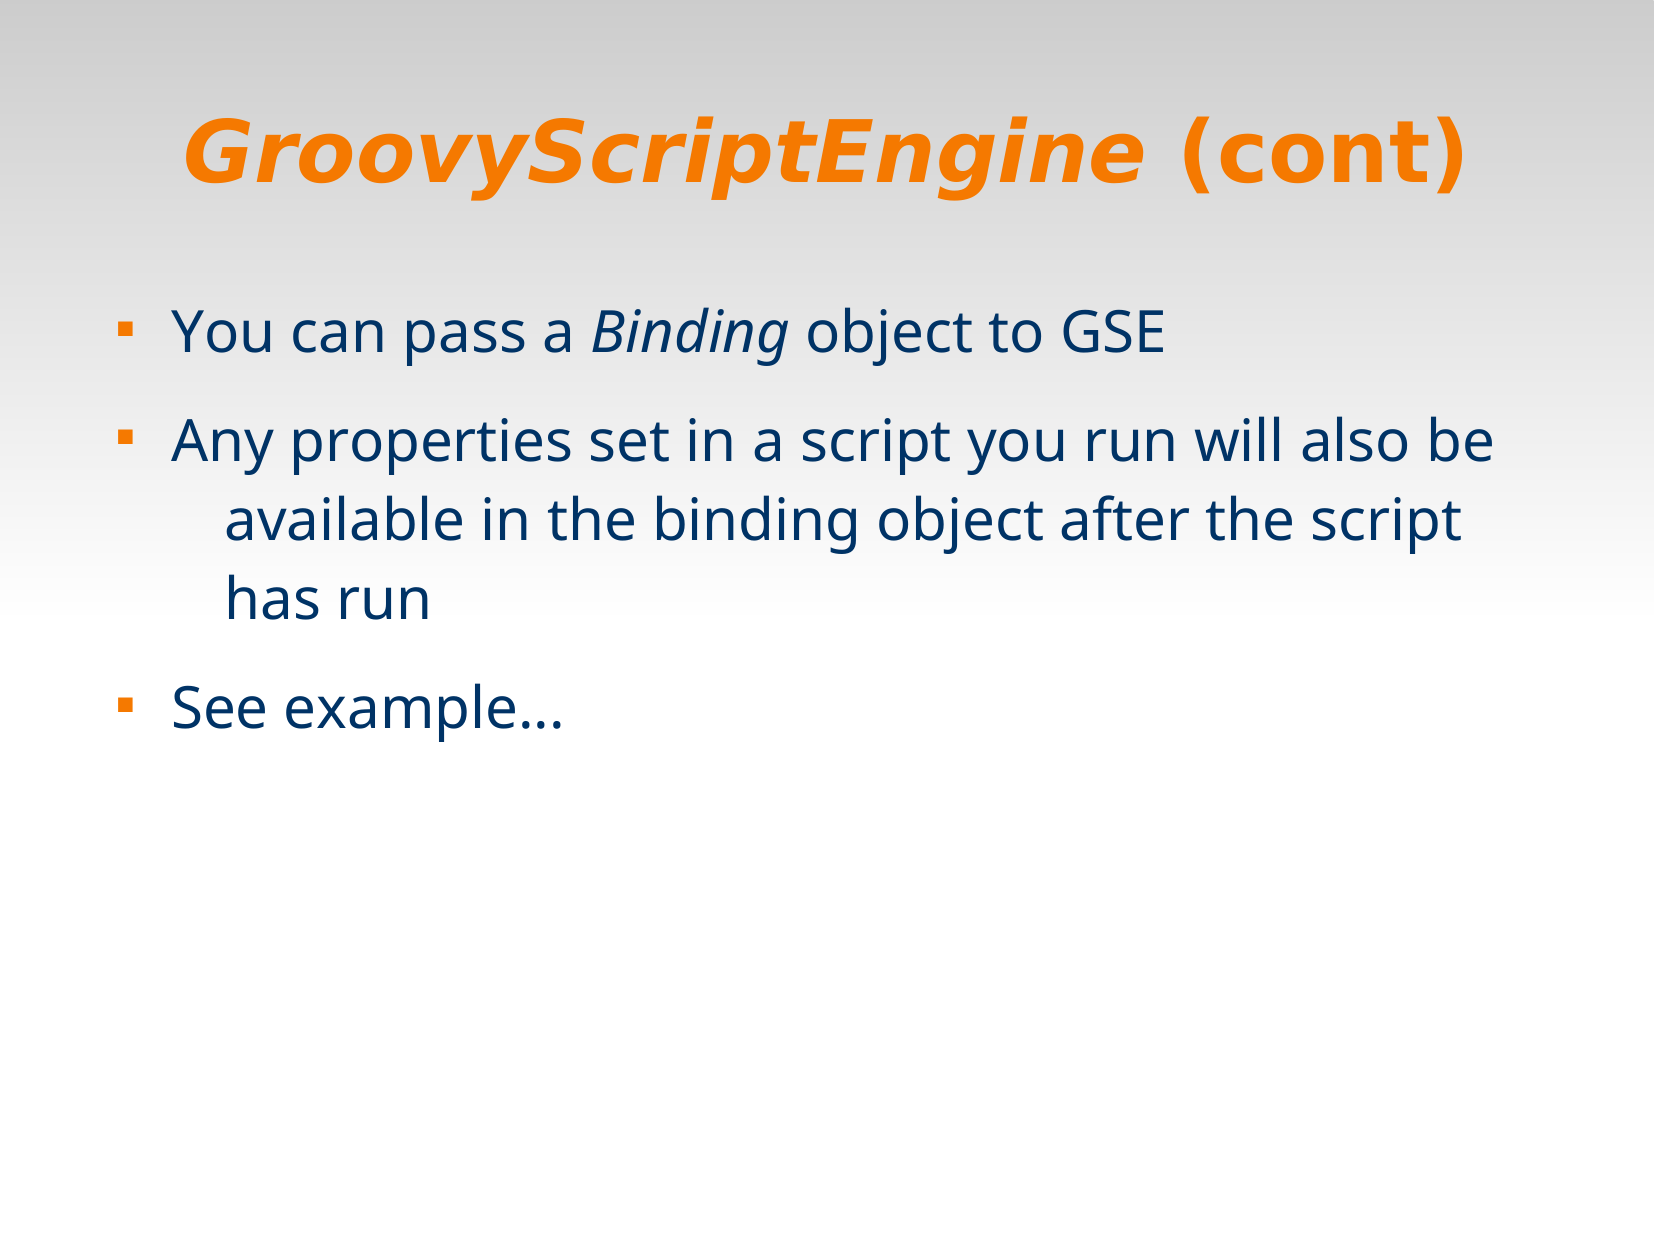

# GroovyScriptEngine (cont)
You can pass a Binding object to GSE
Any properties set in a script you run will also be available in the binding object after the script has run
See example...